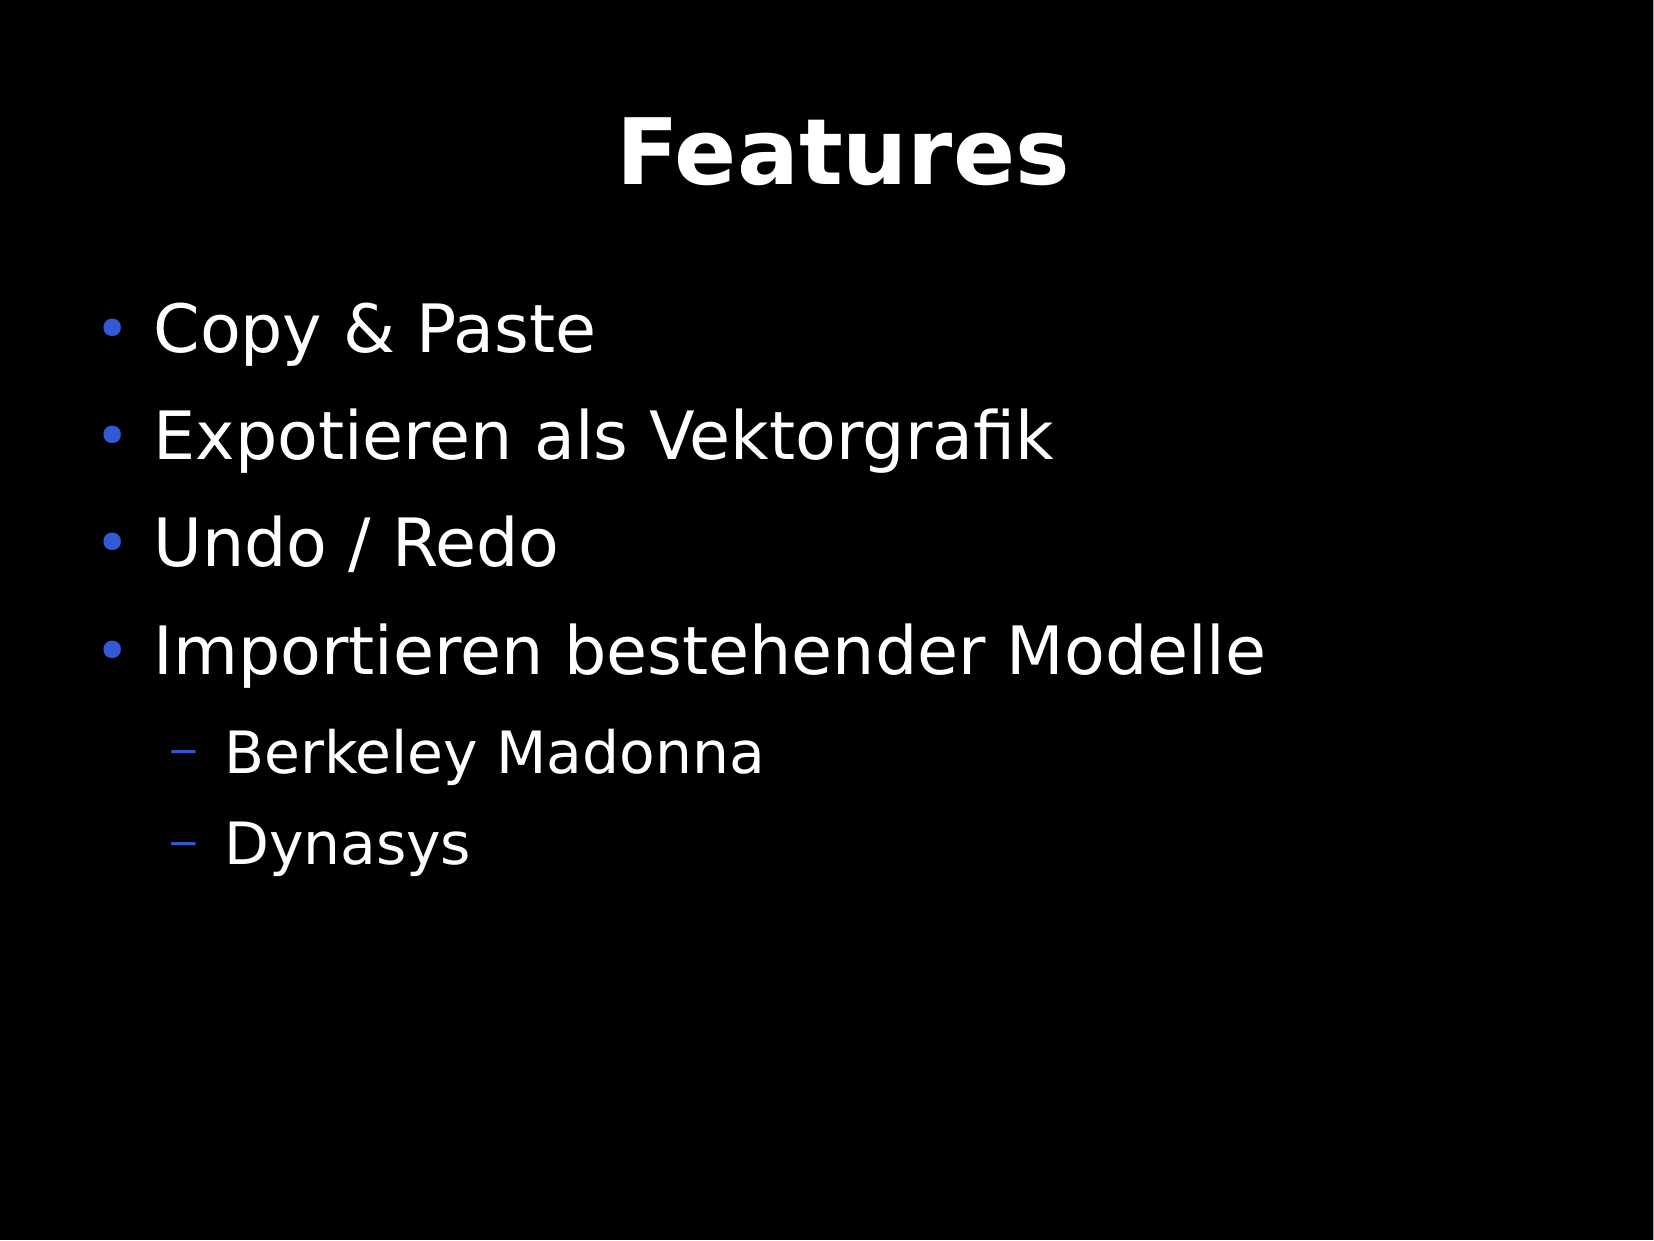

# Features
Copy & Paste
Expotieren als Vektorgrafik
Undo / Redo
Importieren bestehender Modelle
Berkeley Madonna
Dynasys